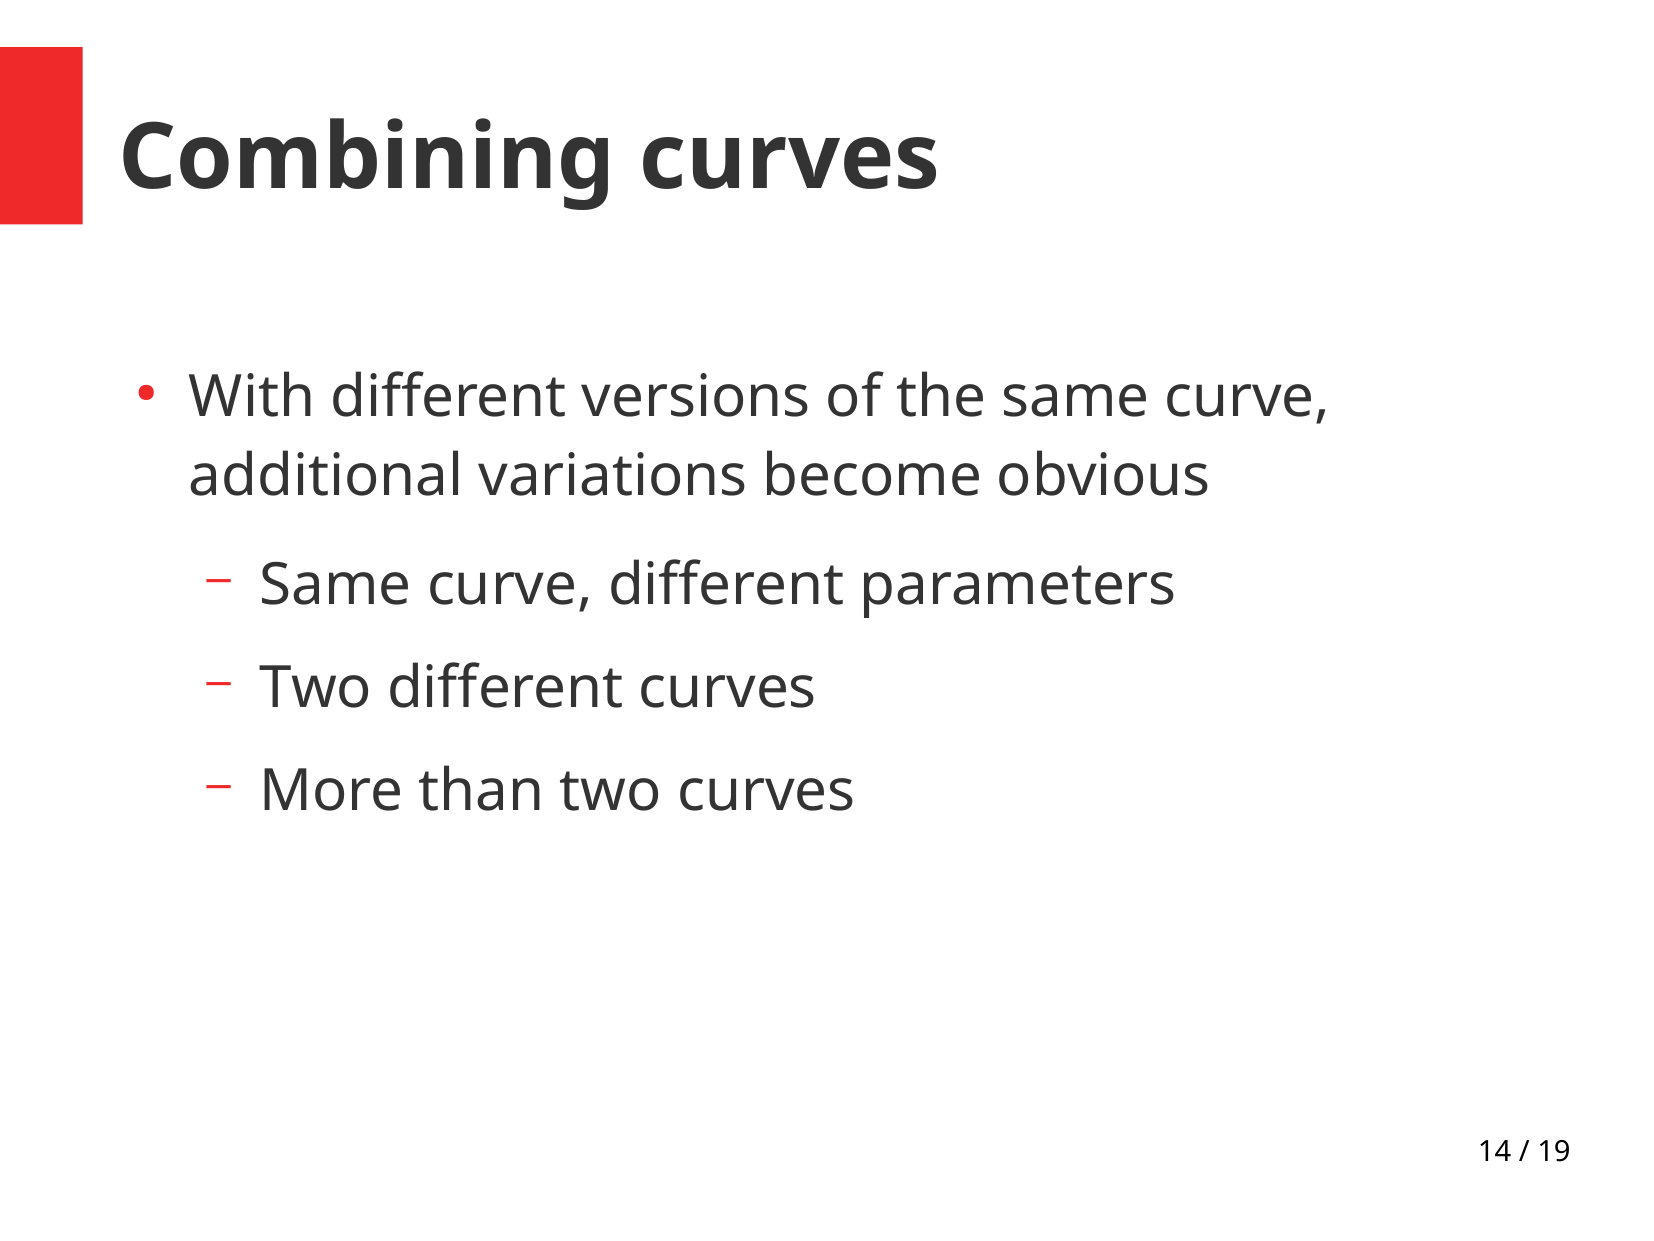

# Combining curves
With different versions of the same curve, additional variations become obvious
Same curve, different parameters
Two different curves
More than two curves
14